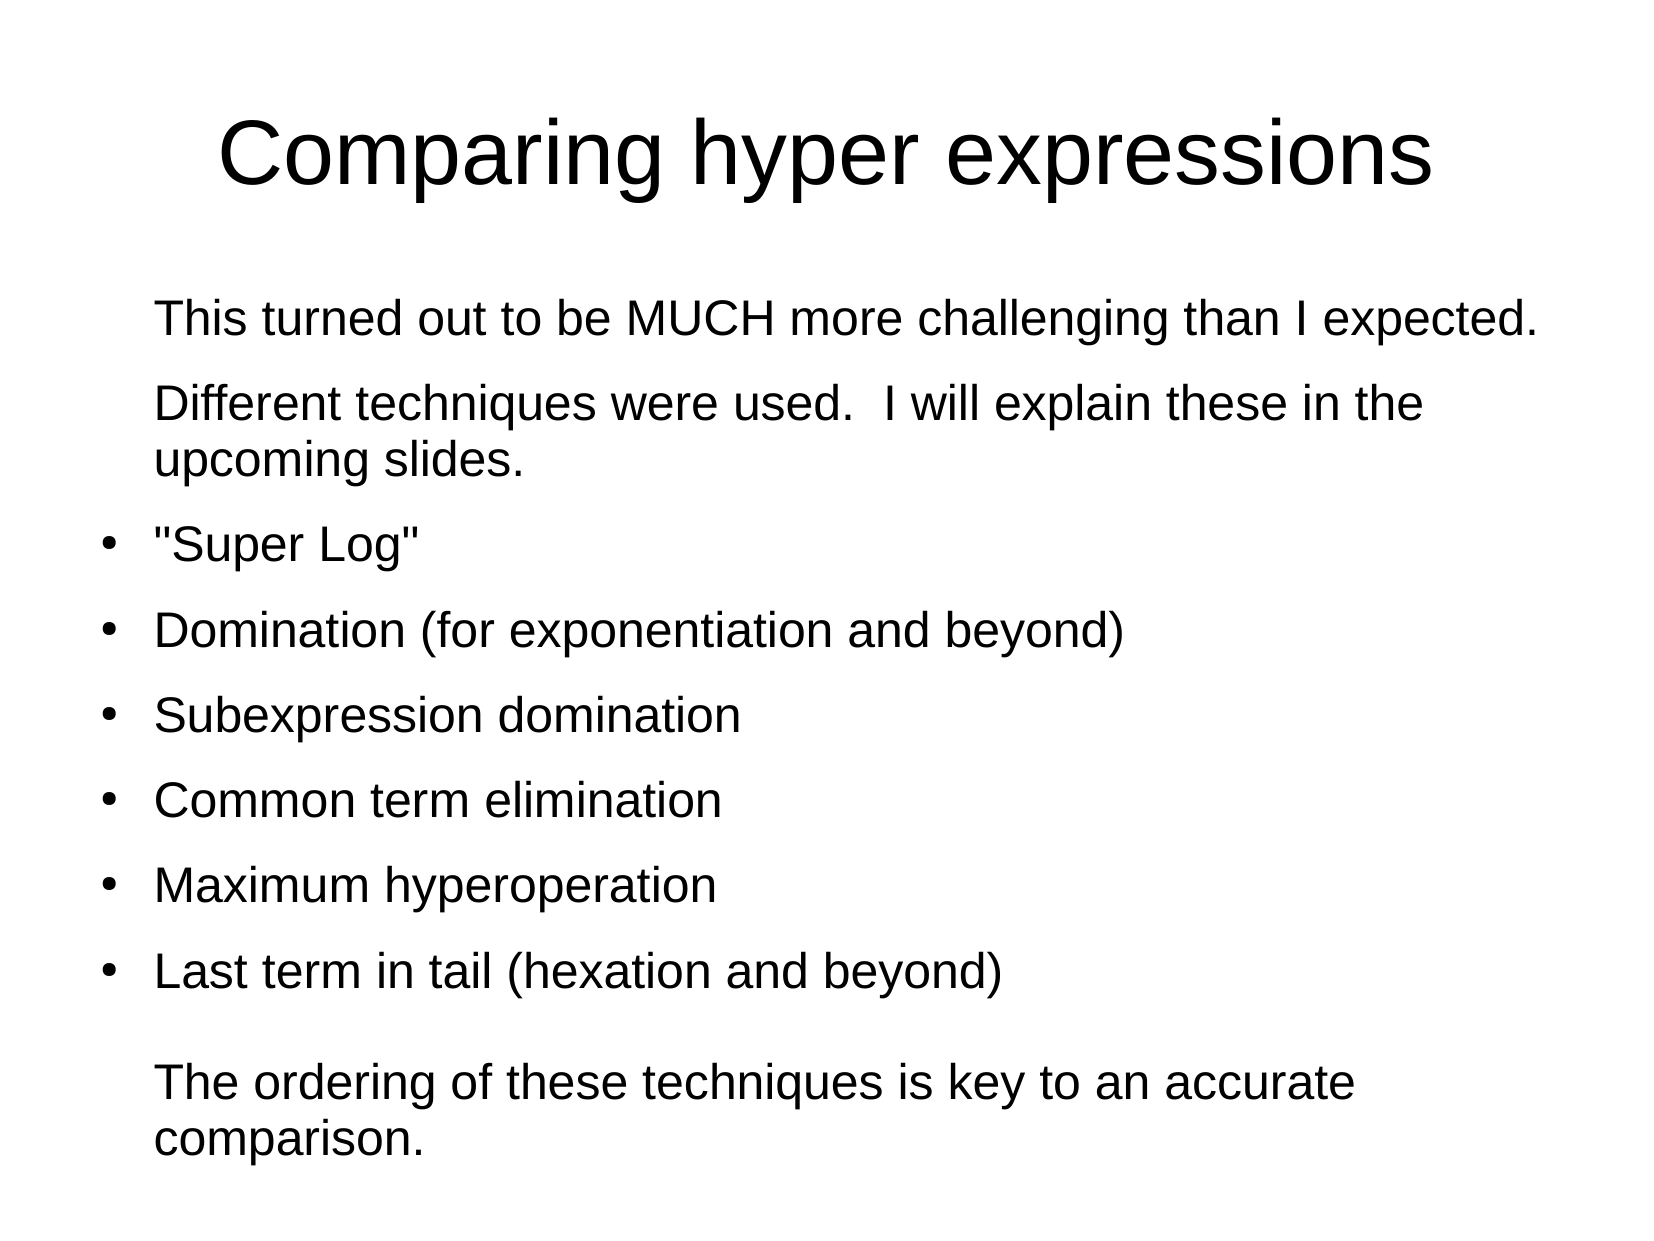

# Comparing hyper expressions
This turned out to be MUCH more challenging than I expected.
Different techniques were used. I will explain these in the upcoming slides.
"Super Log"
Domination (for exponentiation and beyond)
Subexpression domination
Common term elimination
Maximum hyperoperation
Last term in tail (hexation and beyond)
The ordering of these techniques is key to an accurate comparison.